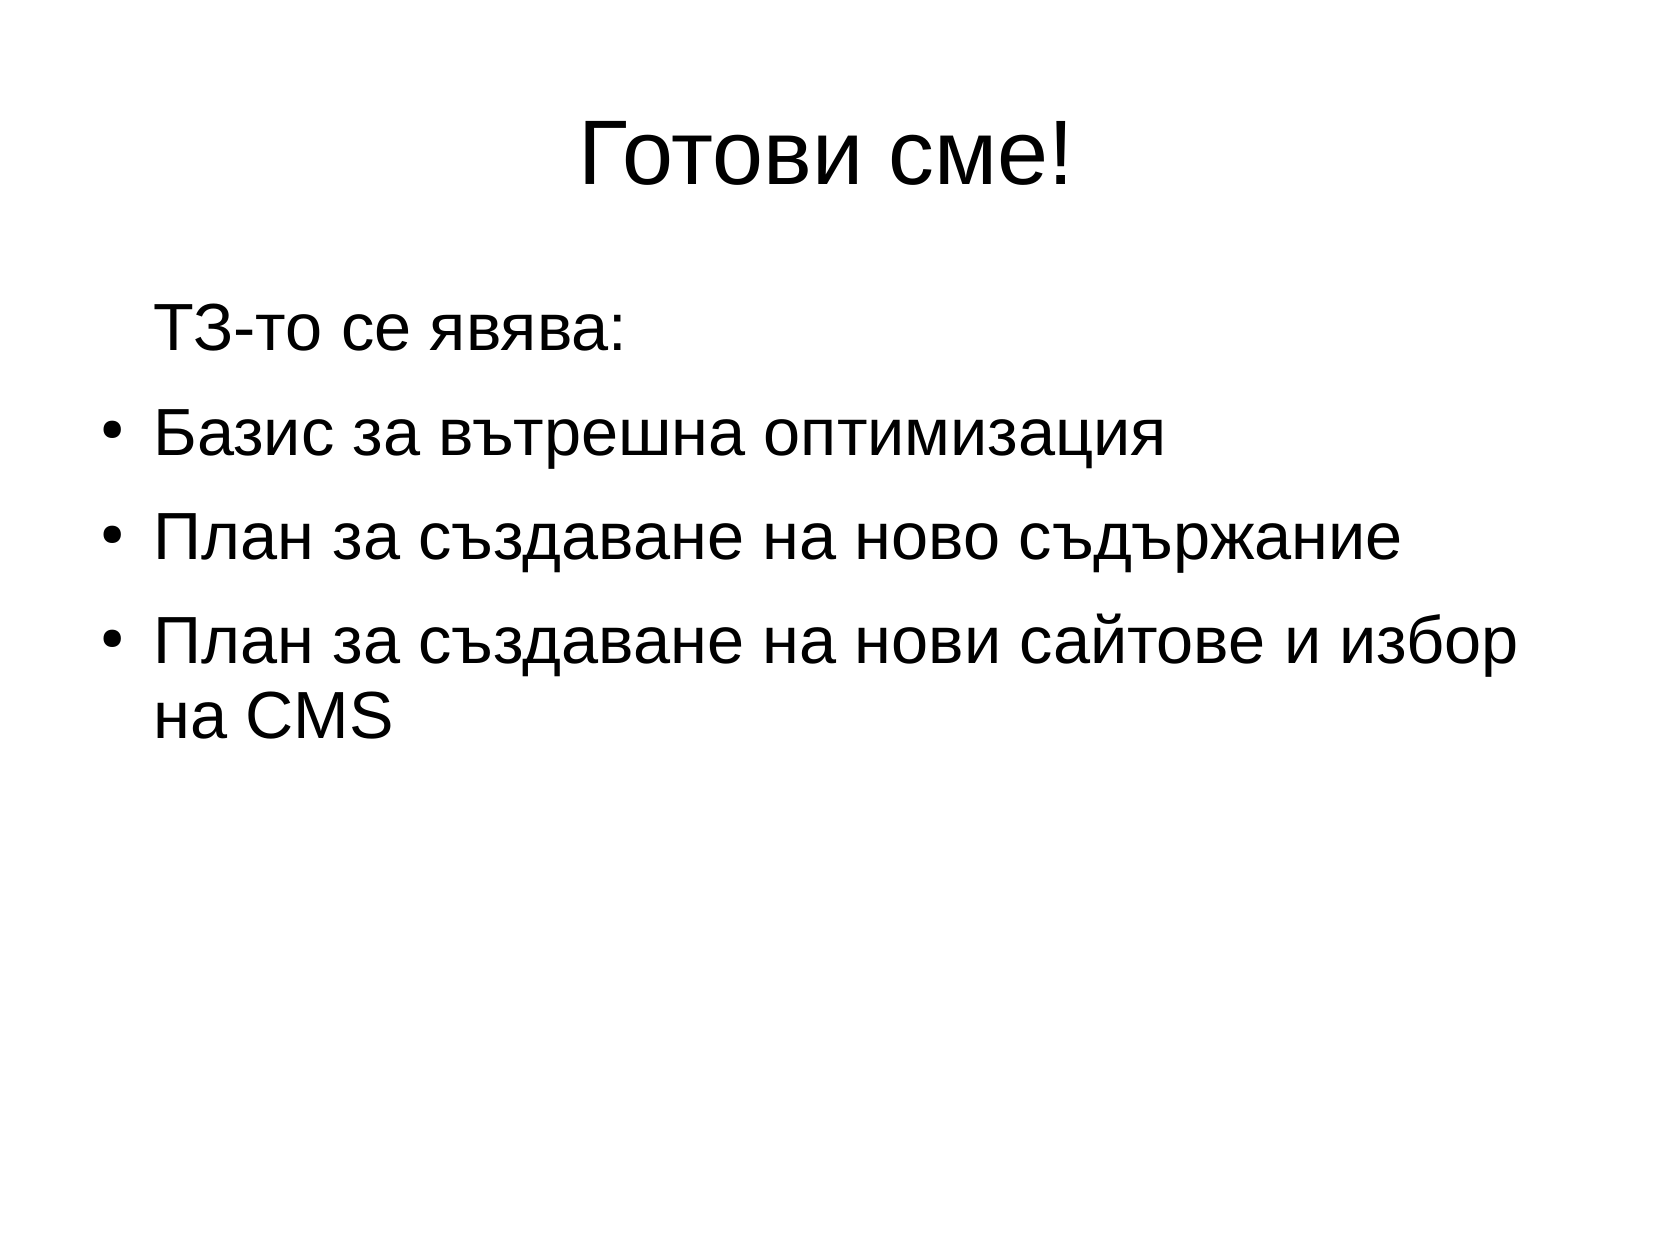

# Готови сме!
ТЗ-то се явява:
Базис за вътрешна оптимизация
План за създаване на ново съдържание
План за създаване на нови сайтове и избор на CMS